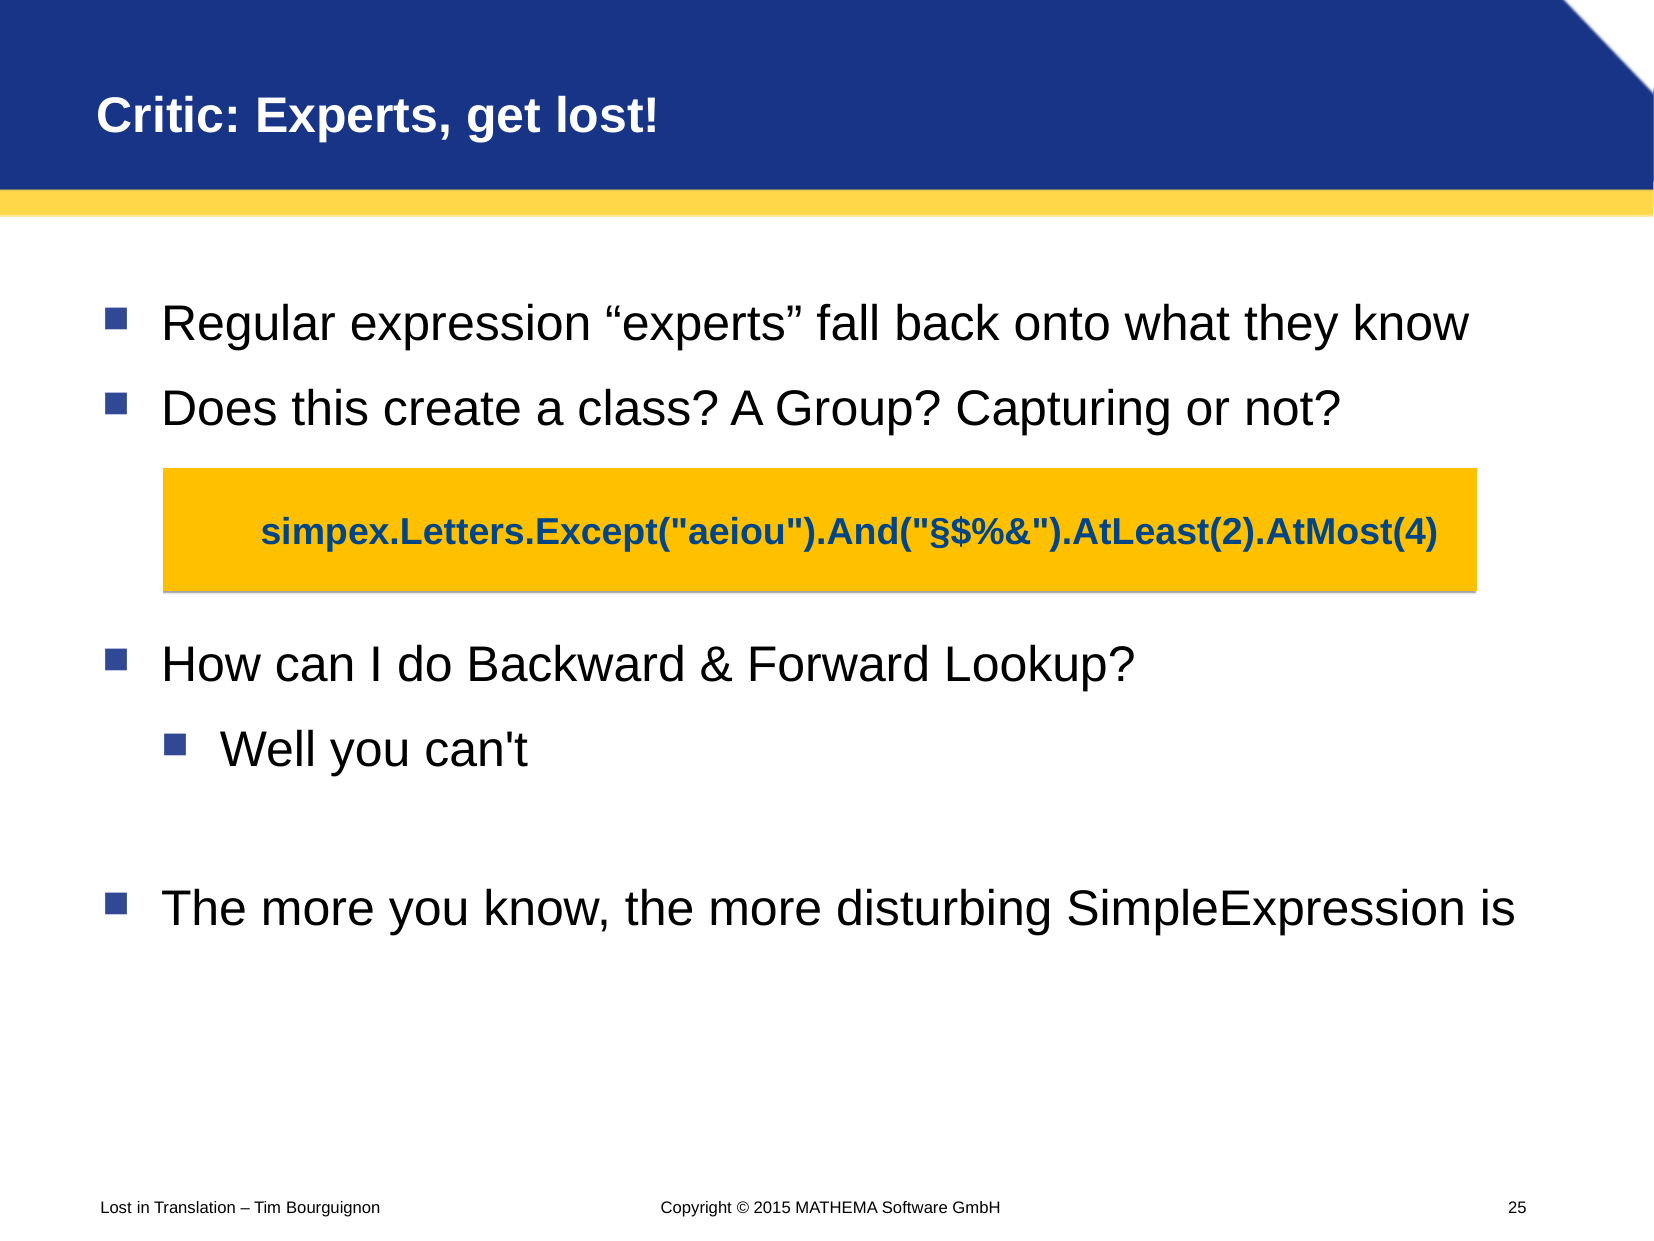

# Critic: Experts, get lost!
Regular expression “experts” fall back onto what they know
Does this create a class? A Group? Capturing or not?
How can I do Backward & Forward Lookup?
Well you can't
The more you know, the more disturbing SimpleExpression is
simpex.Letters.Except("aeiou").And("§$%&").AtLeast(2).AtMost(4)